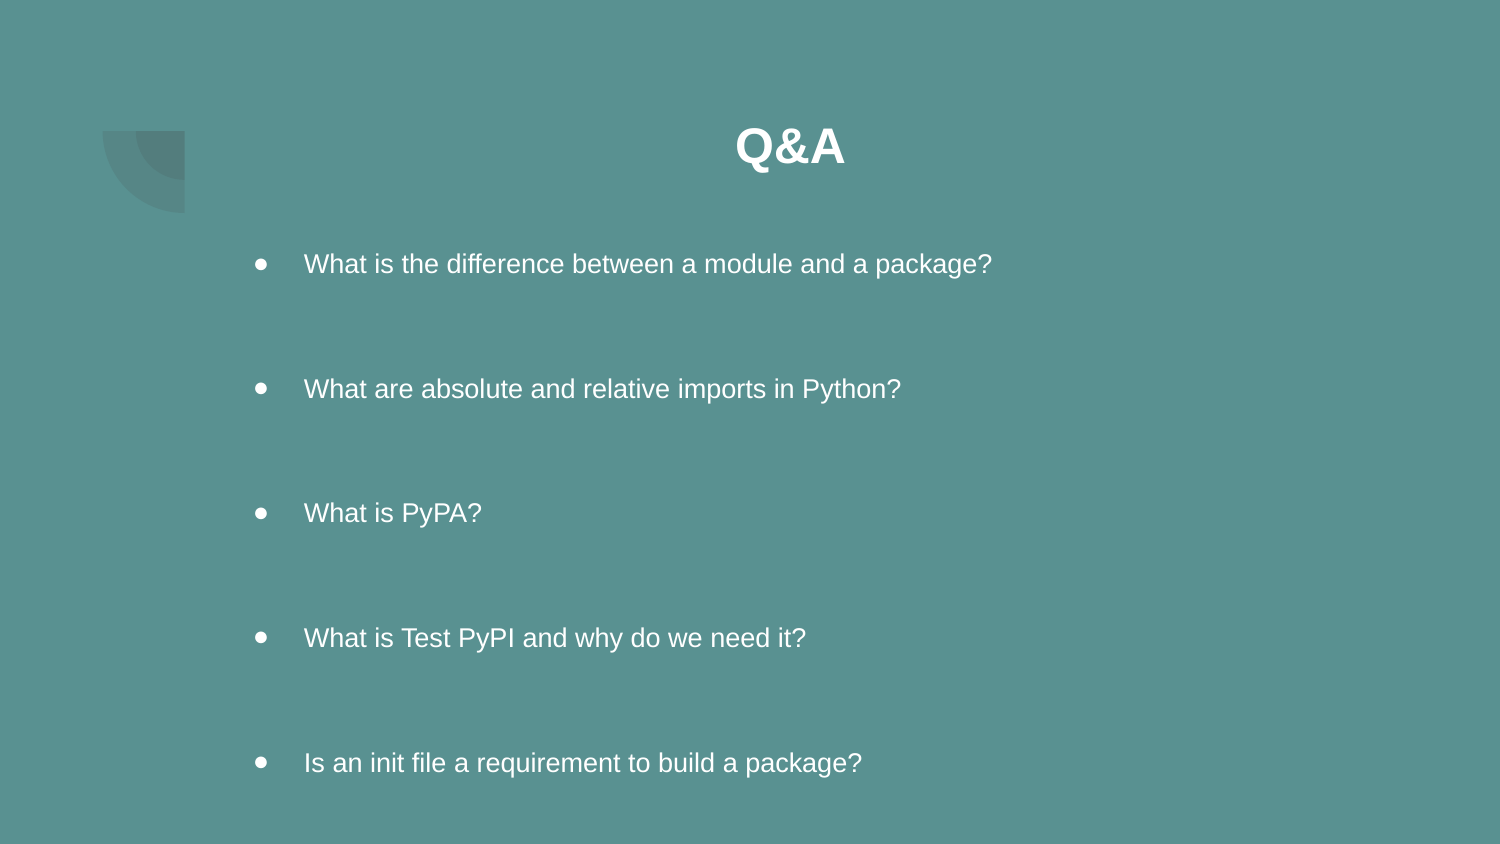

# Q&A
What is the difference between a module and a package?
What are absolute and relative imports in Python?
What is PyPA?
What is Test PyPI and why do we need it?
Is an init file a requirement to build a package?